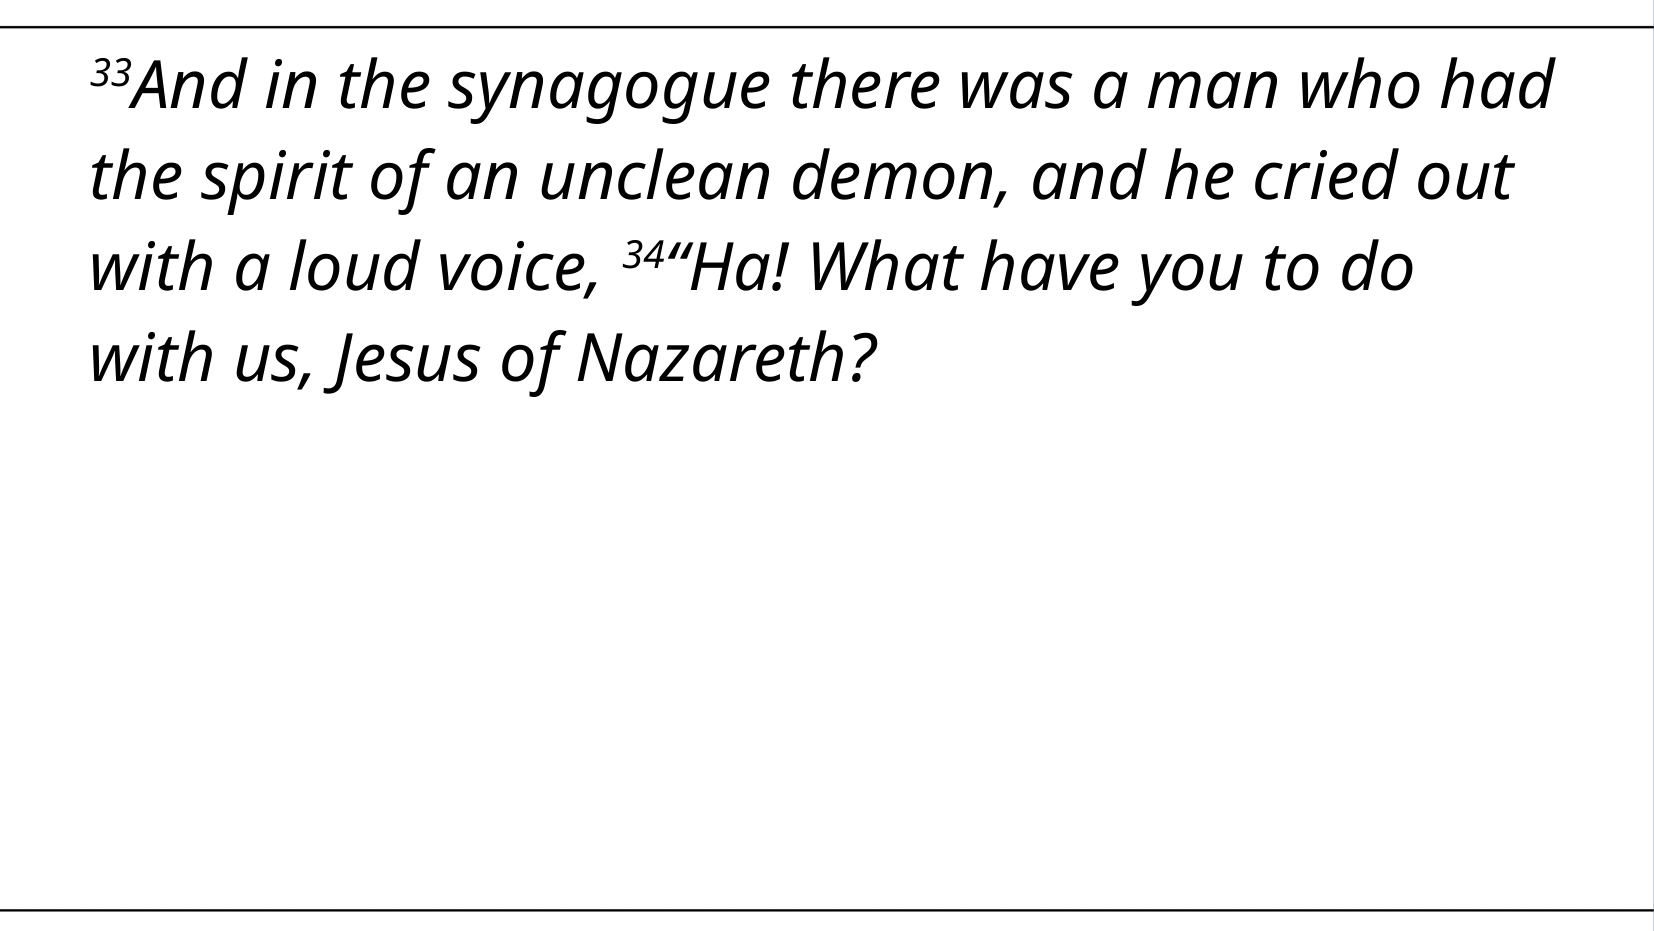

33And in the synagogue there was a man who had the spirit of an unclean demon, and he cried out with a loud voice, 34“Ha! What have you to do with us, Jesus of Nazareth?